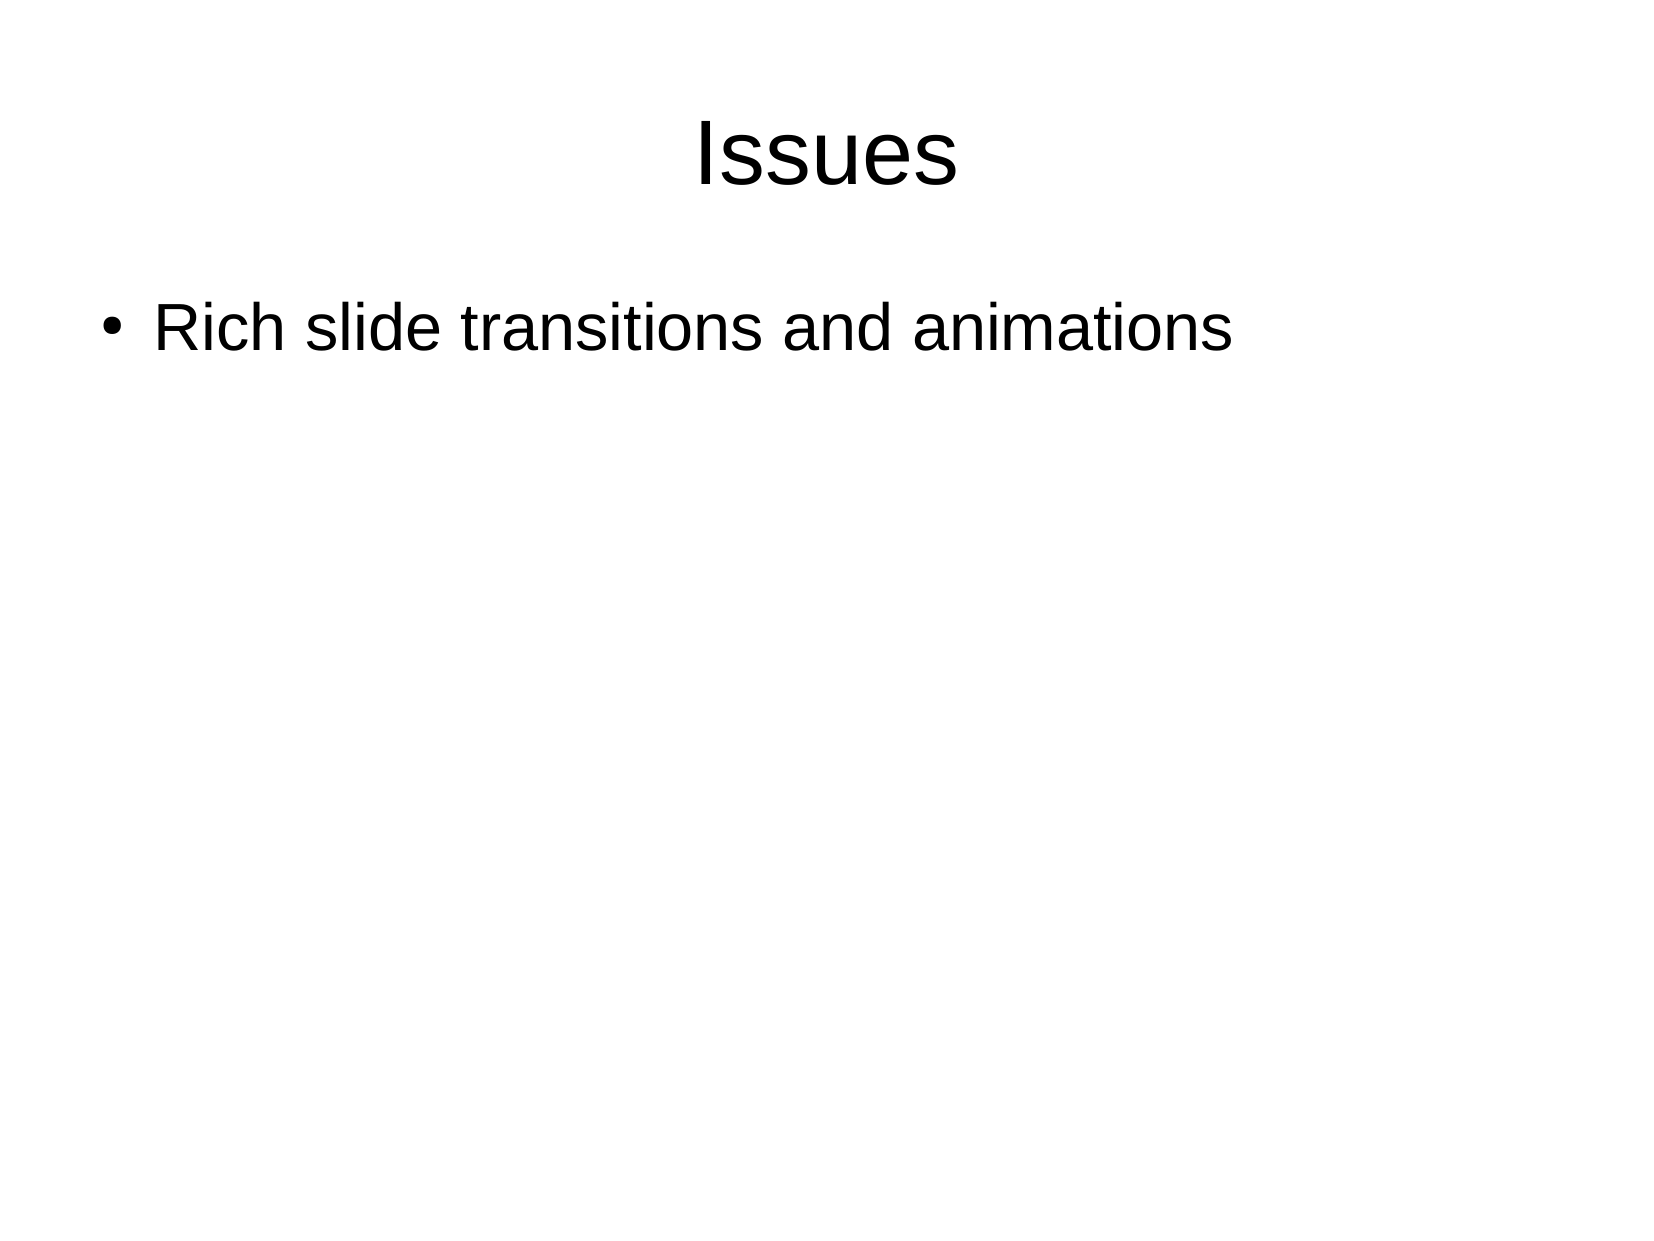

# Issues
Rich slide transitions and animations